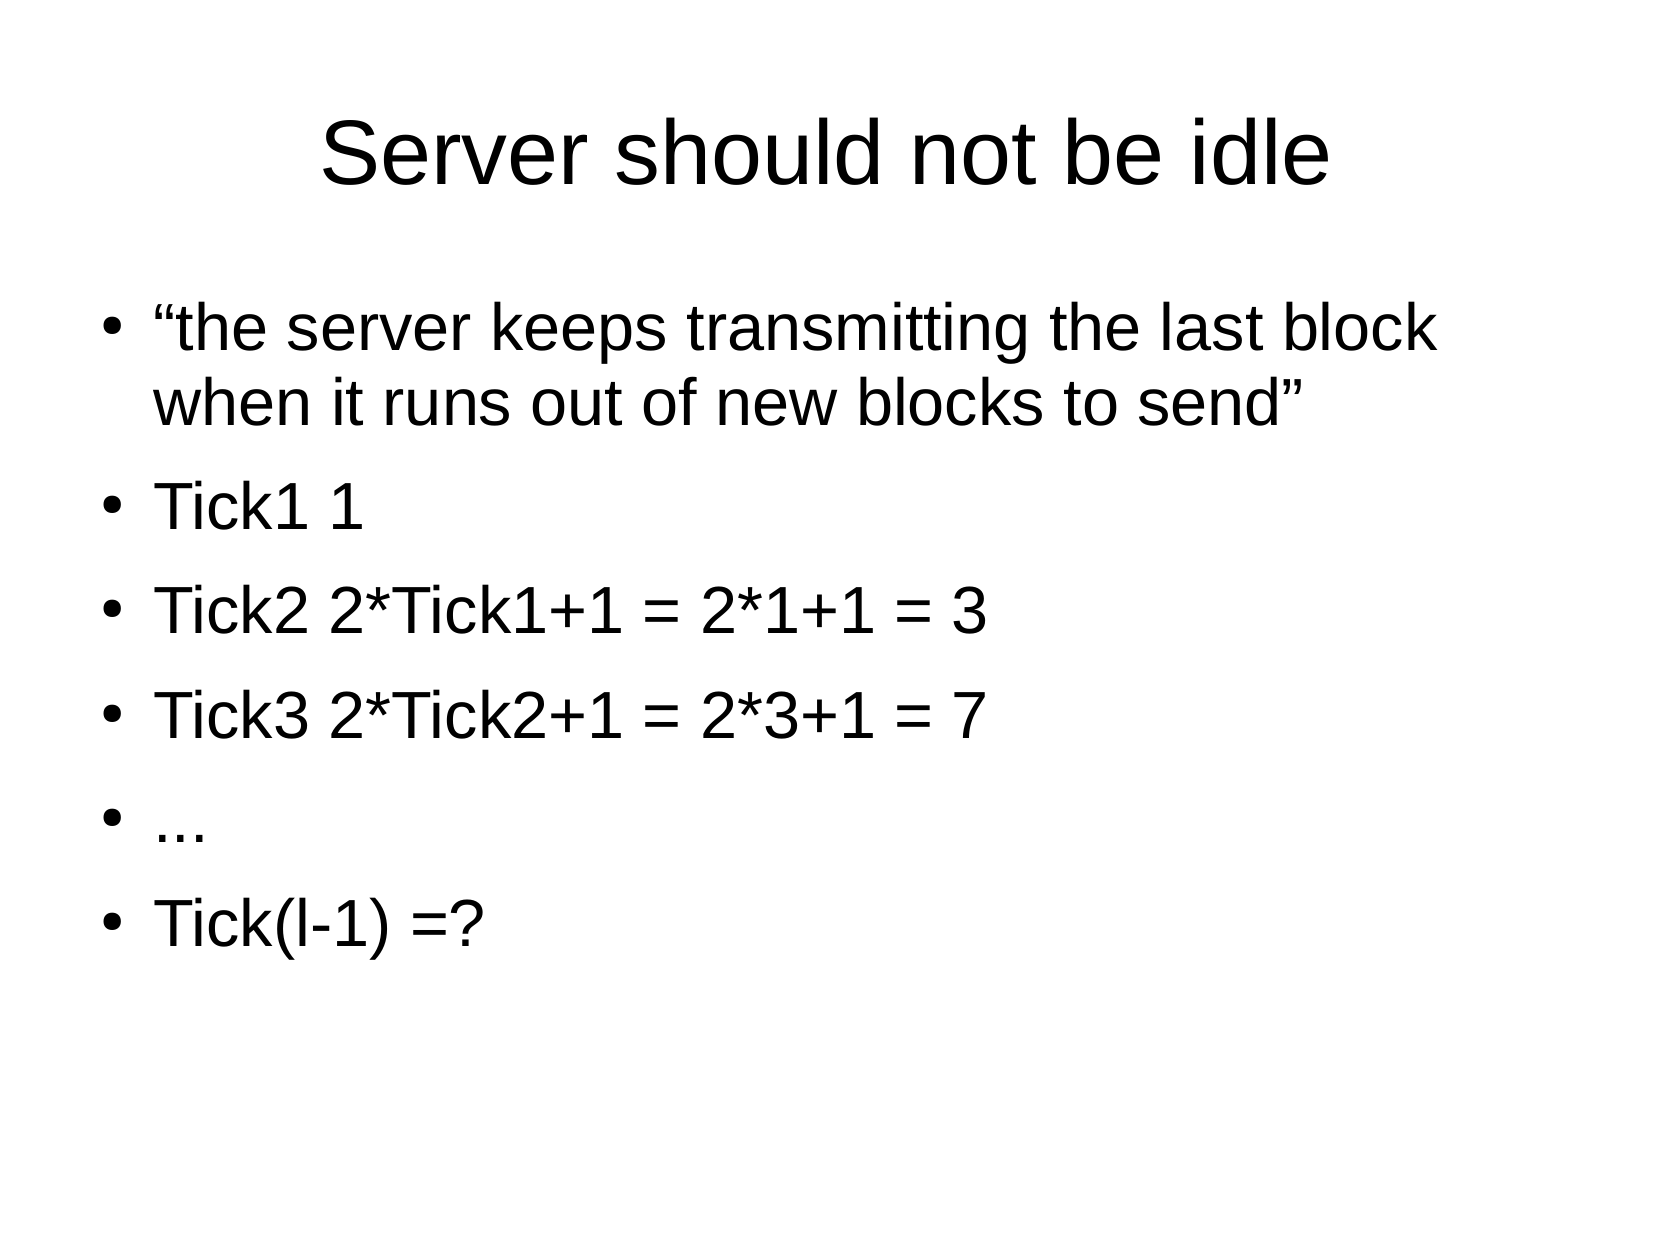

# Server should not be idle
“the server keeps transmitting the last block when it runs out of new blocks to send”
Tick1 1
Tick2 2*Tick1+1 = 2*1+1 = 3
Tick3 2*Tick2+1 = 2*3+1 = 7
...
Tick(l-1) =?